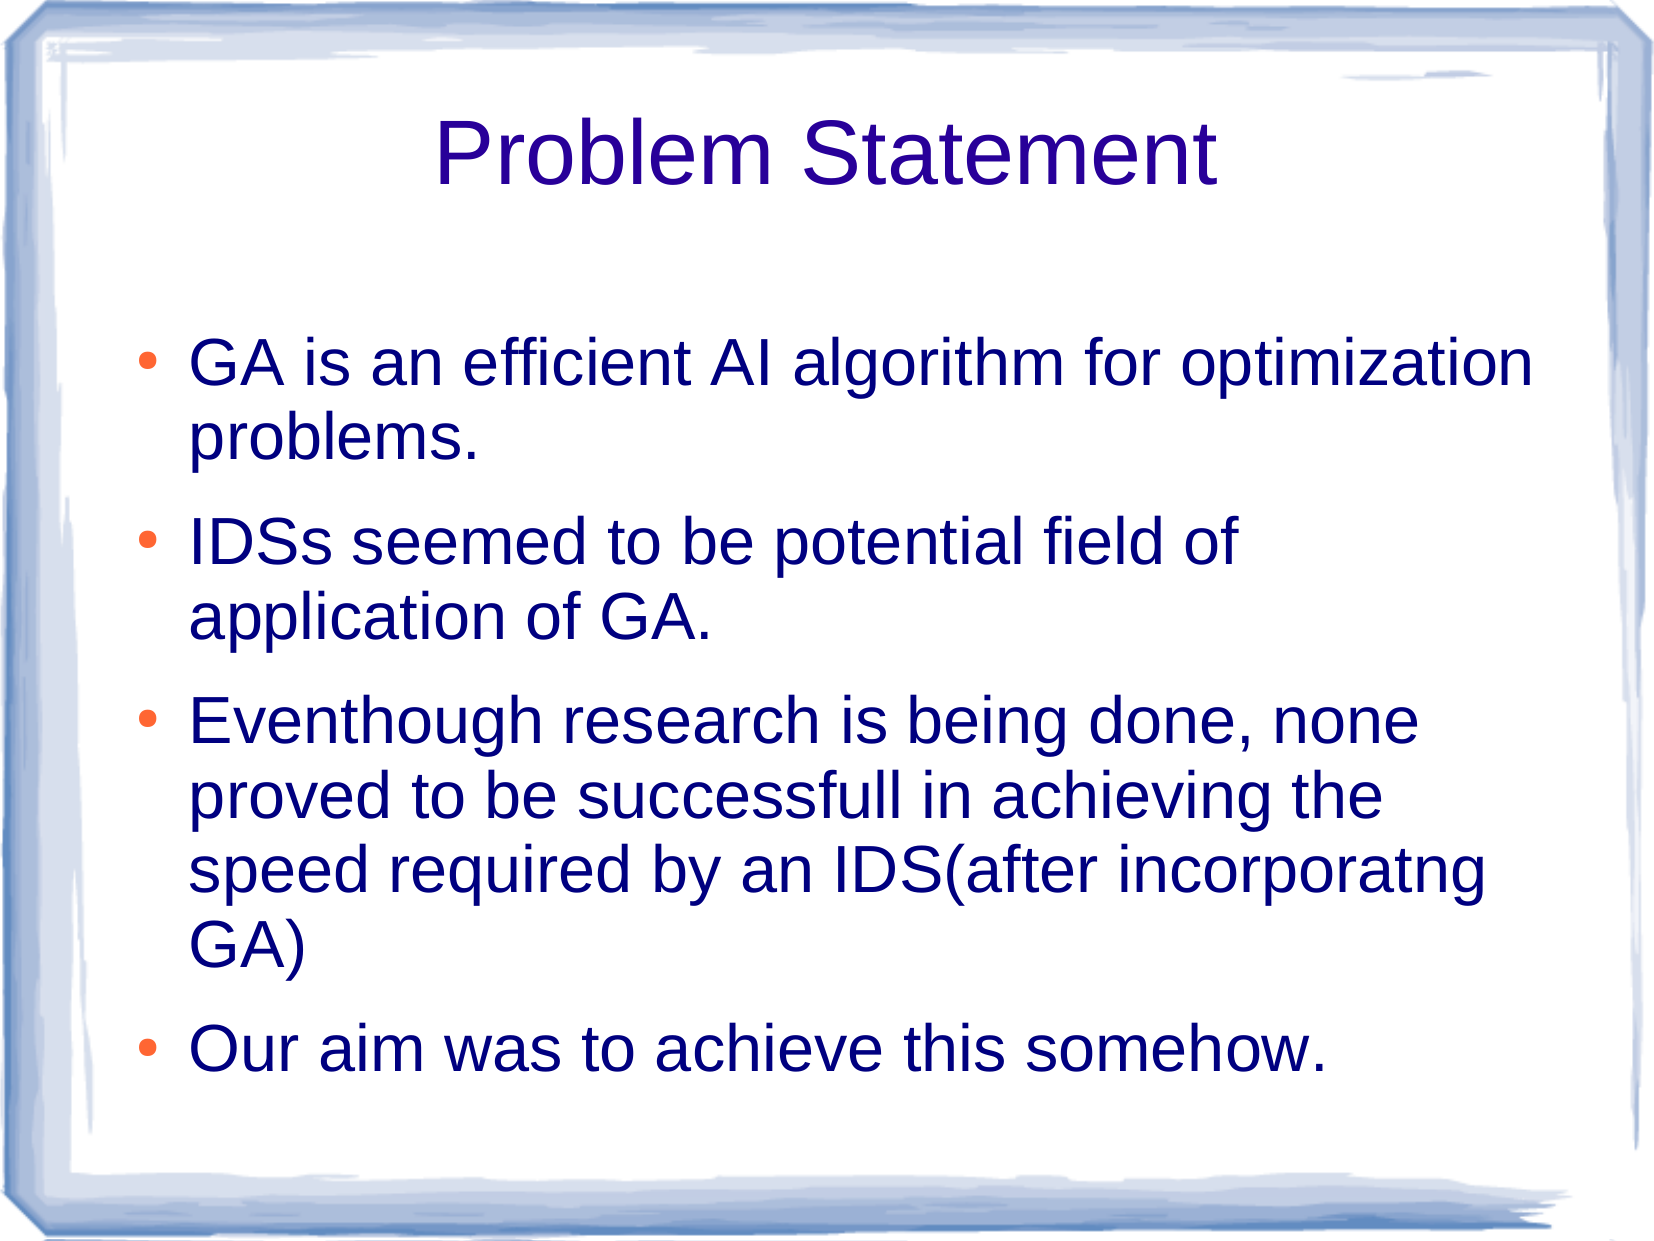

# Problem Statement
GA is an efficient AI algorithm for optimization problems.
IDSs seemed to be potential field of application of GA.
Eventhough research is being done, none proved to be successfull in achieving the speed required by an IDS(after incorporatng GA)
Our aim was to achieve this somehow.